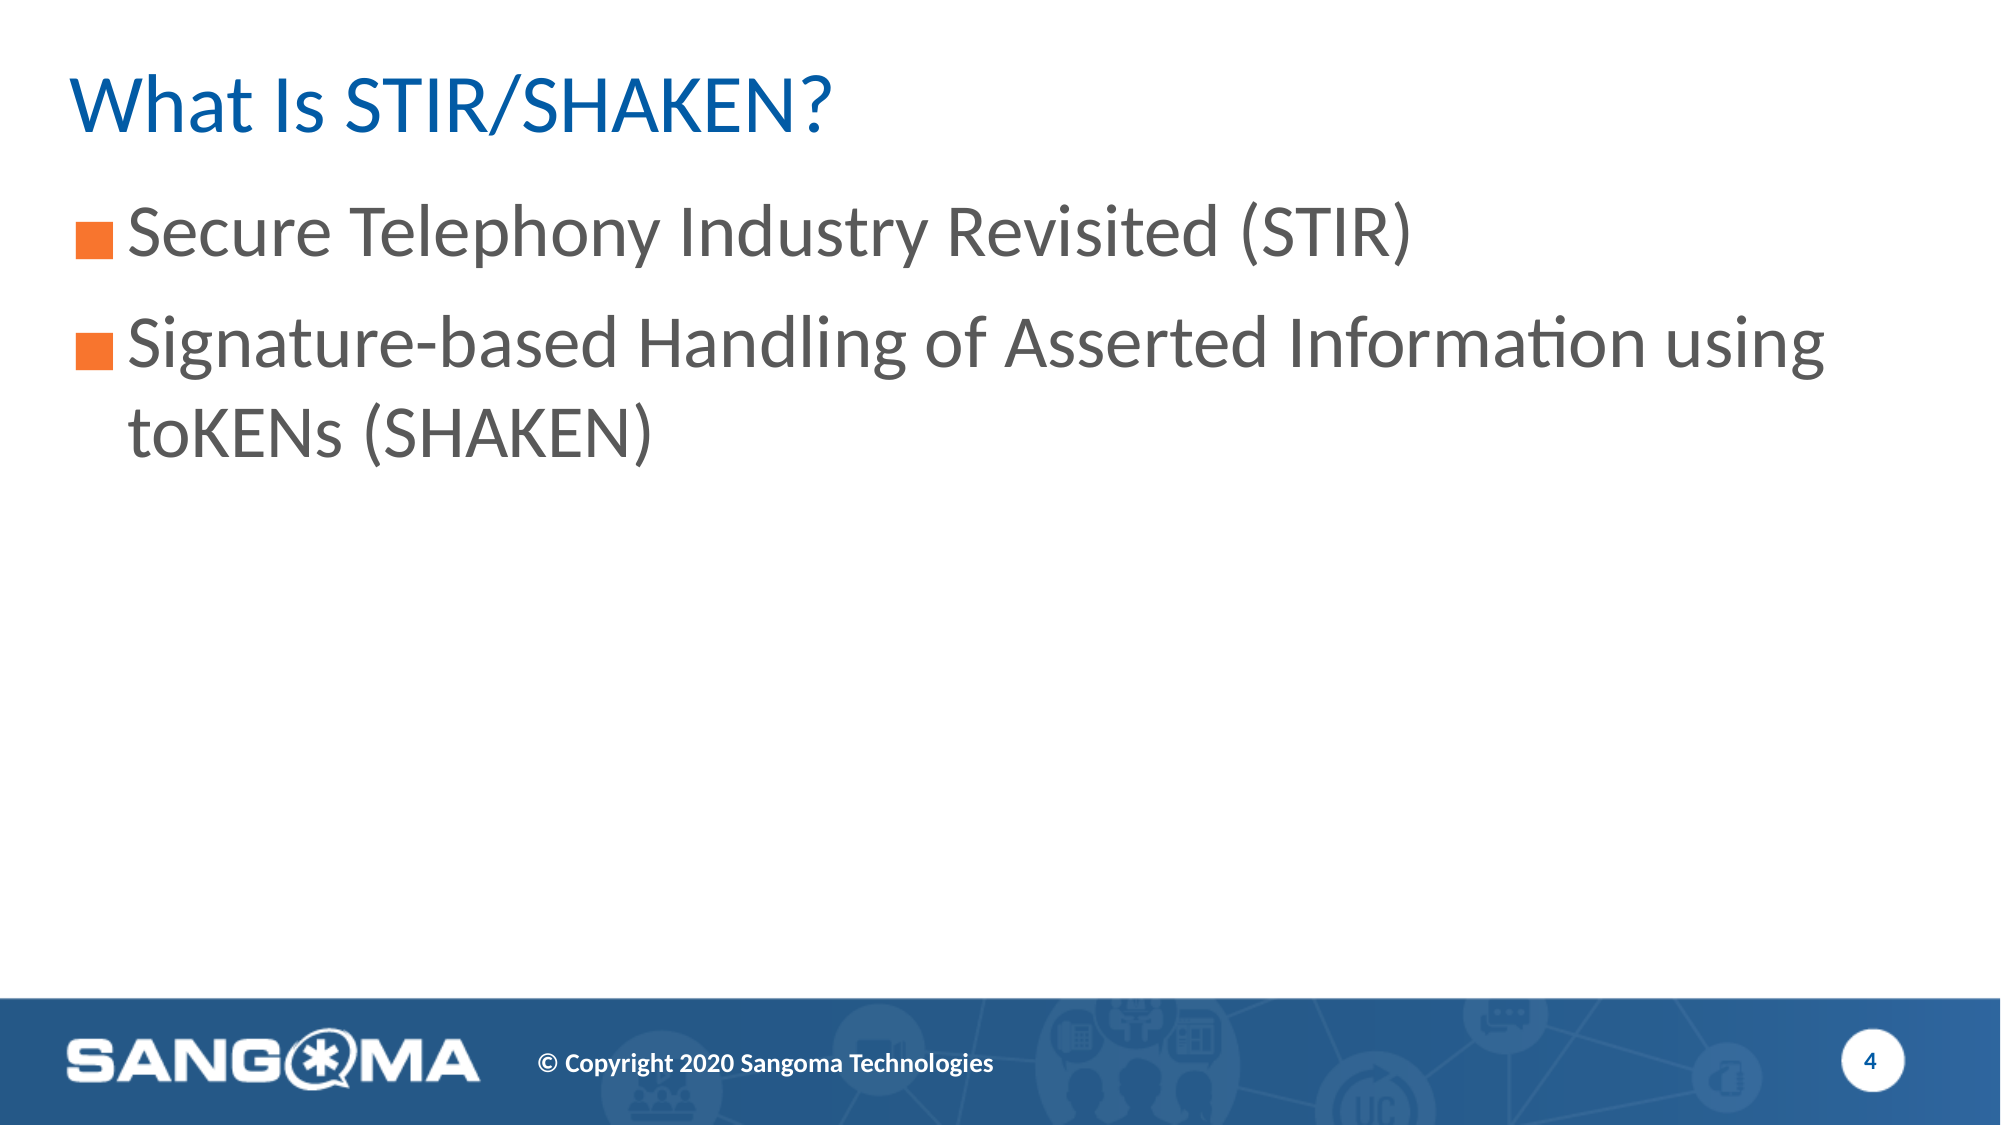

# What Is STIR/SHAKEN?
Secure Telephony Industry Revisited (STIR)
Signature-based Handling of Asserted Information using toKENs (SHAKEN)